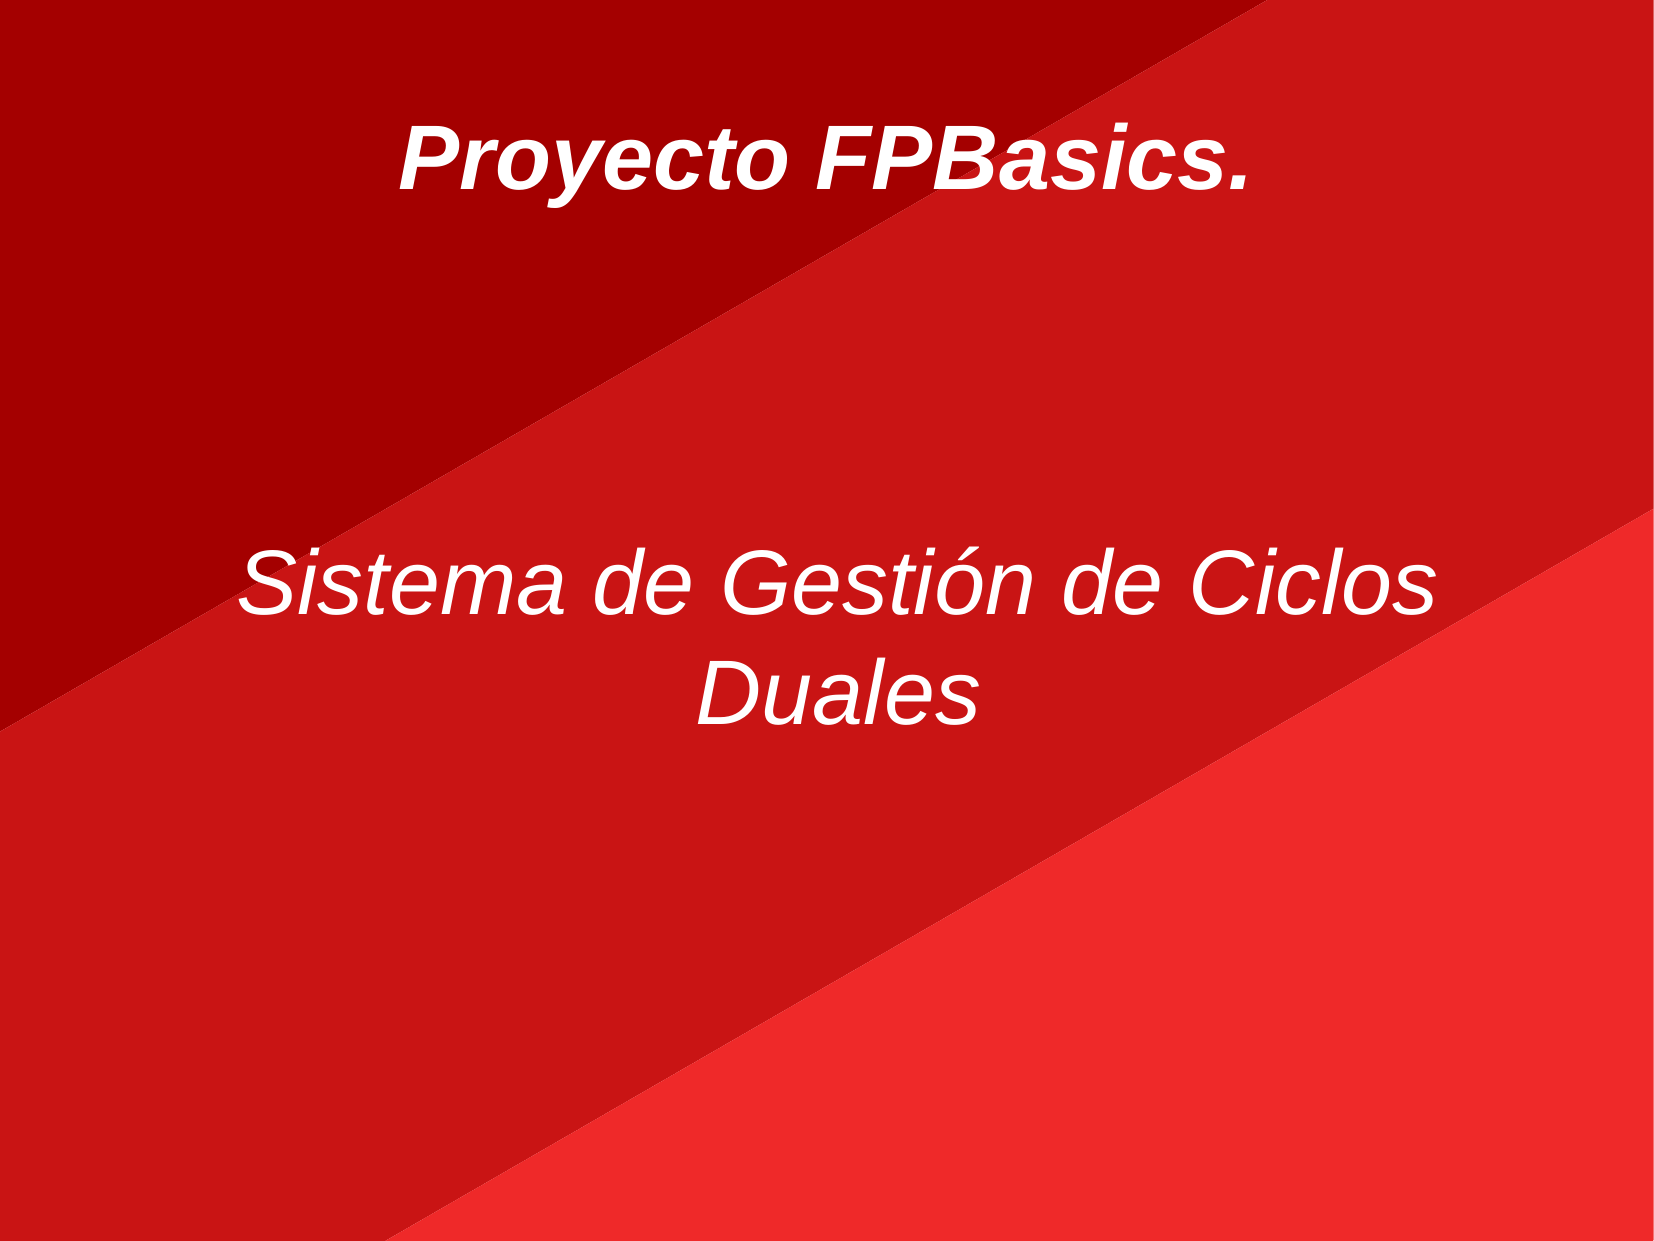

# Proyecto FPBasics.
Sistema de Gestión de Ciclos Duales